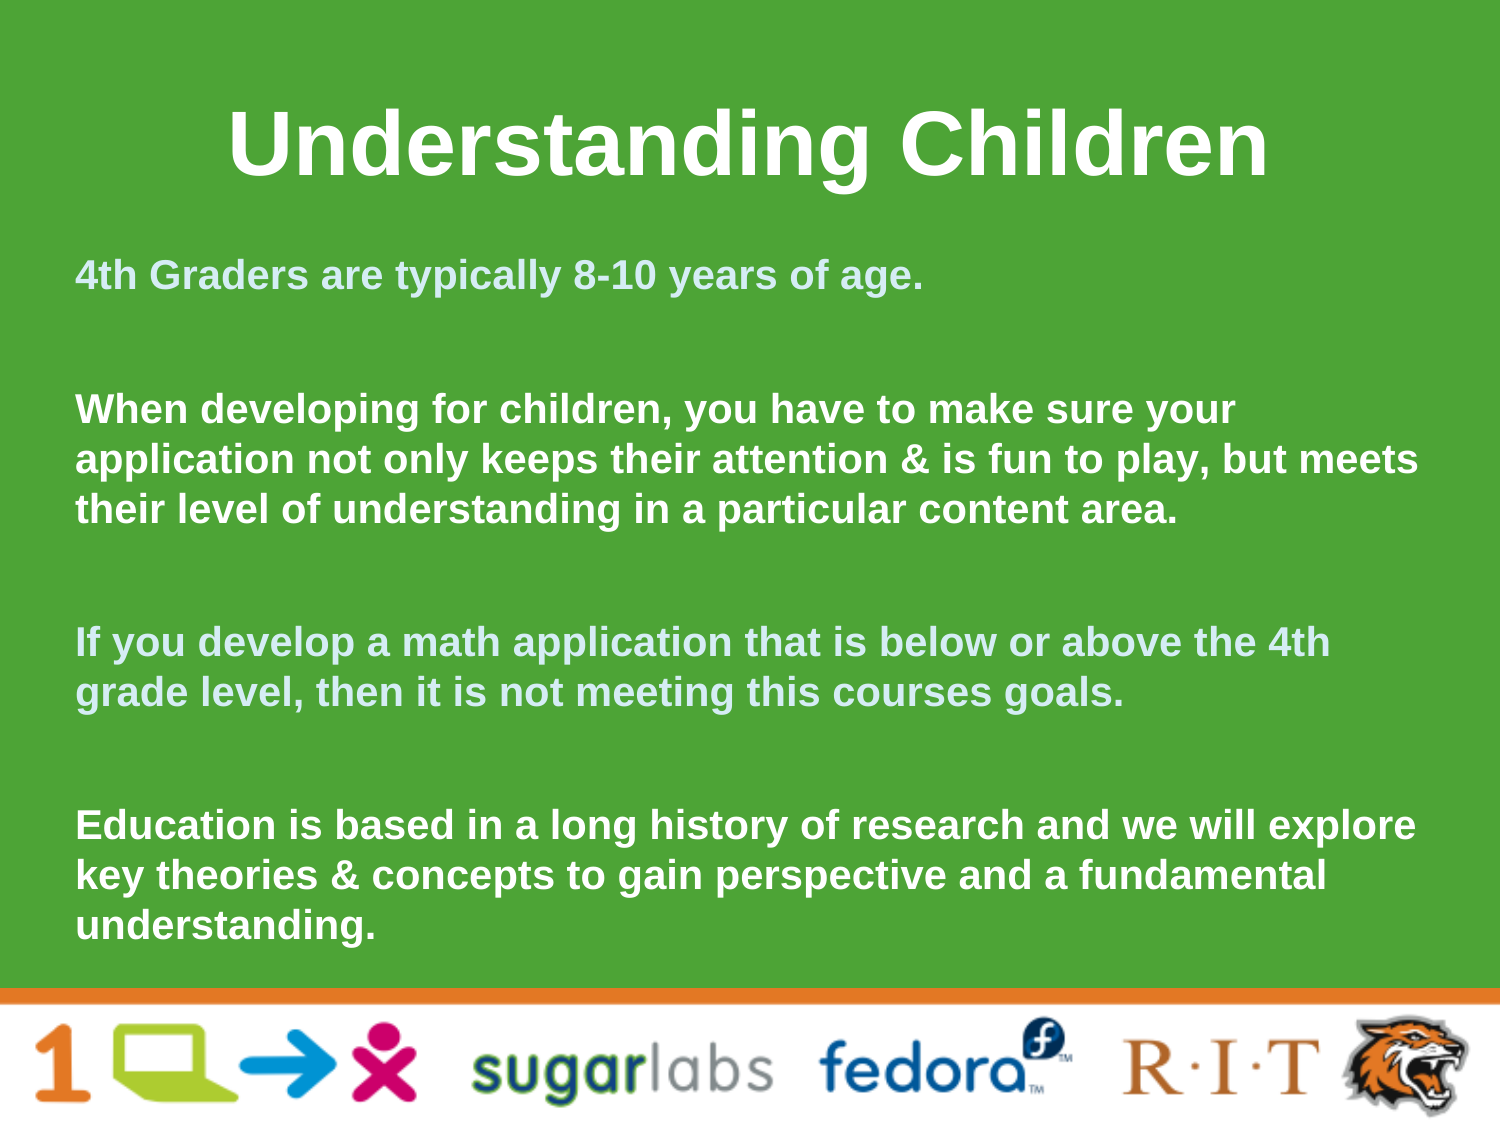

# Understanding Children
4th Graders are typically 8-10 years of age.
When developing for children, you have to make sure your application not only keeps their attention & is fun to play, but meets their level of understanding in a particular content area.
If you develop a math application that is below or above the 4th grade level, then it is not meeting this courses goals.
Education is based in a long history of research and we will explore key theories & concepts to gain perspective and a fundamental understanding.